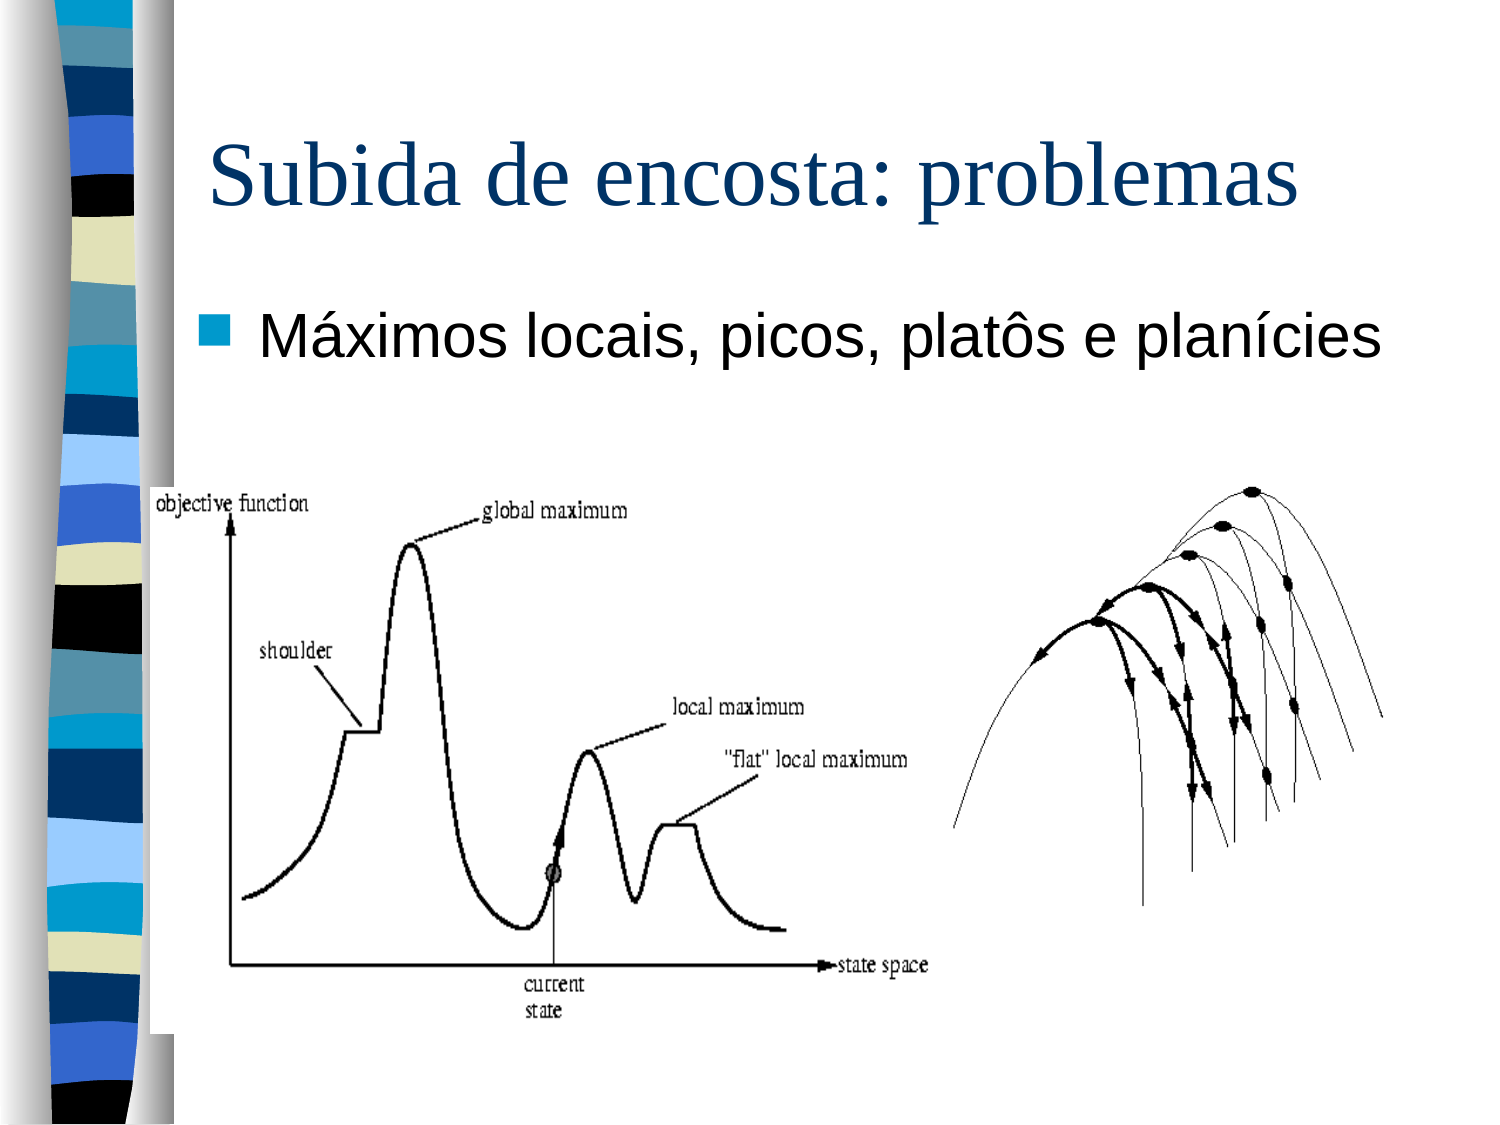

# Subida de encosta: problemas
Máximos locais, picos, platôs e planícies